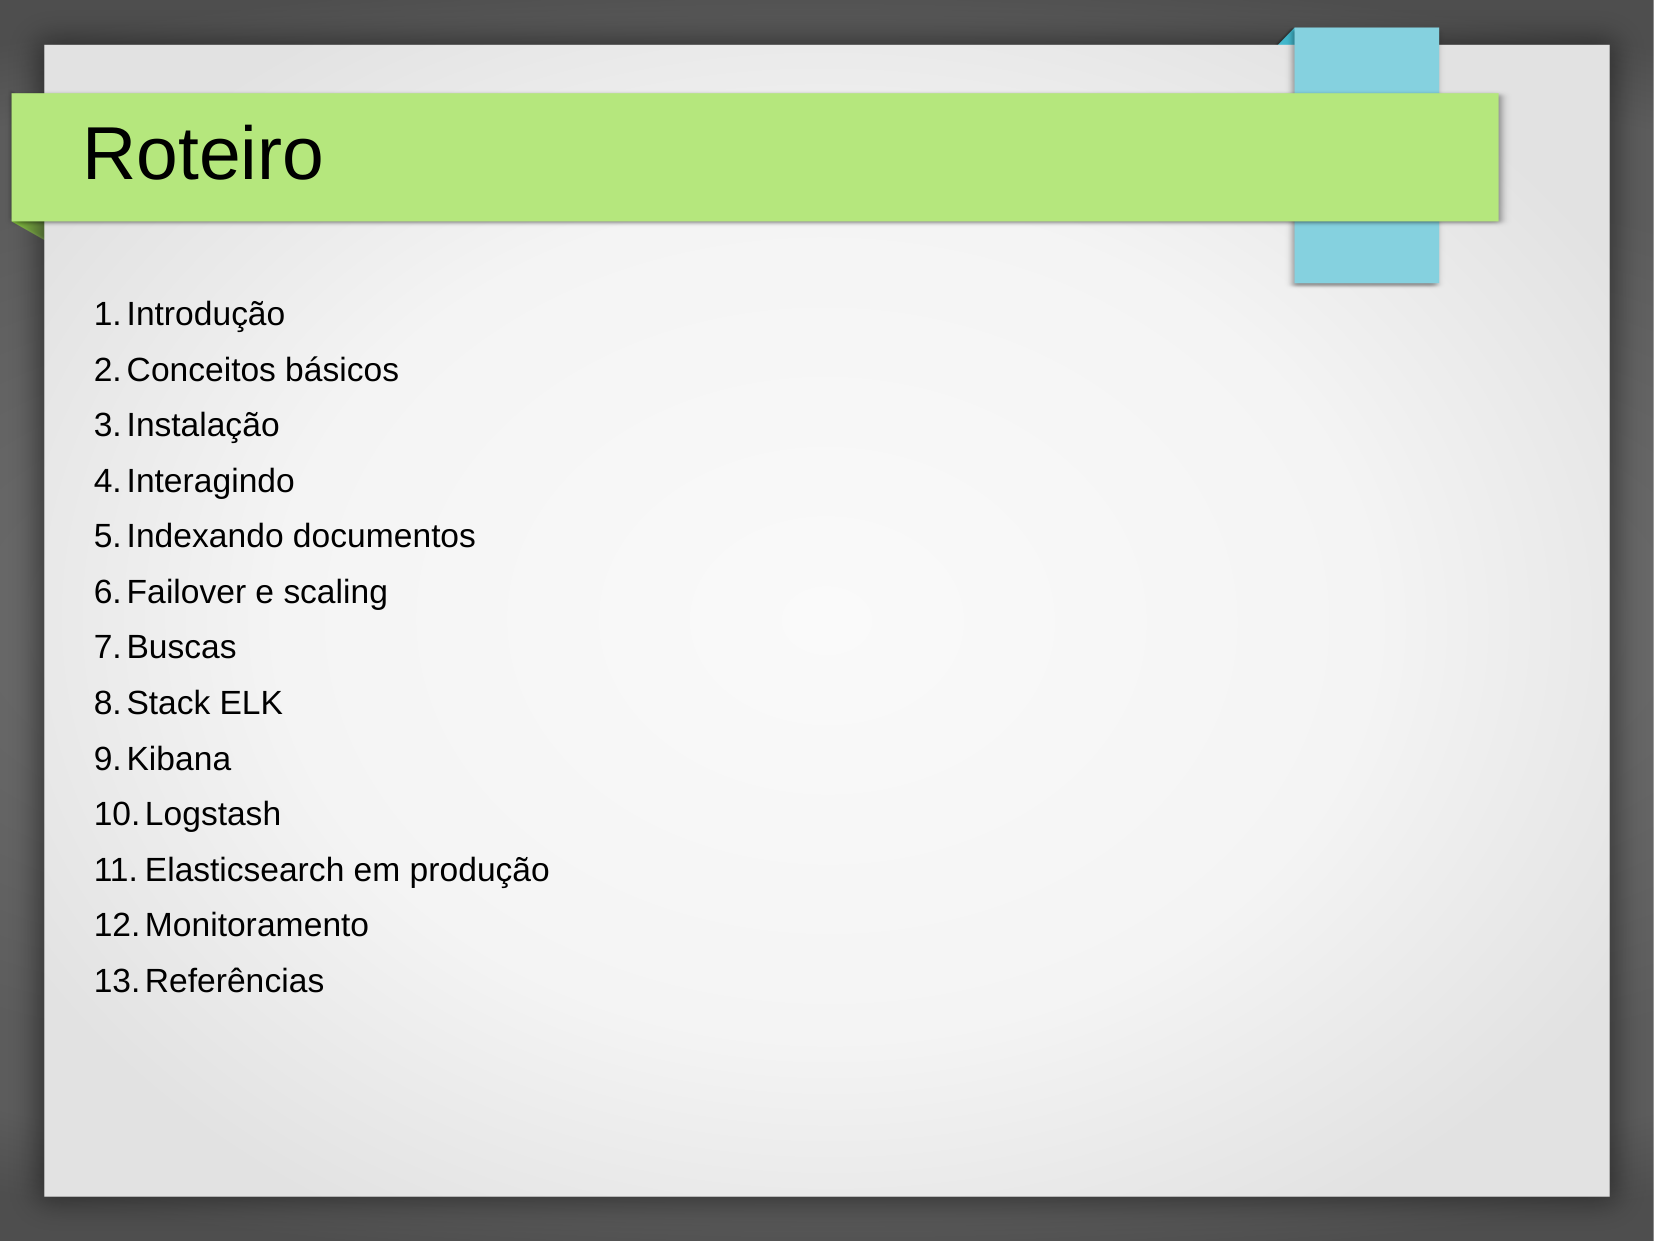

# Roteiro
Introdução
Conceitos básicos
Instalação
Interagindo
Indexando documentos
Failover e scaling
Buscas
Stack ELK
Kibana
 Logstash
 Elasticsearch em produção
 Monitoramento
 Referências